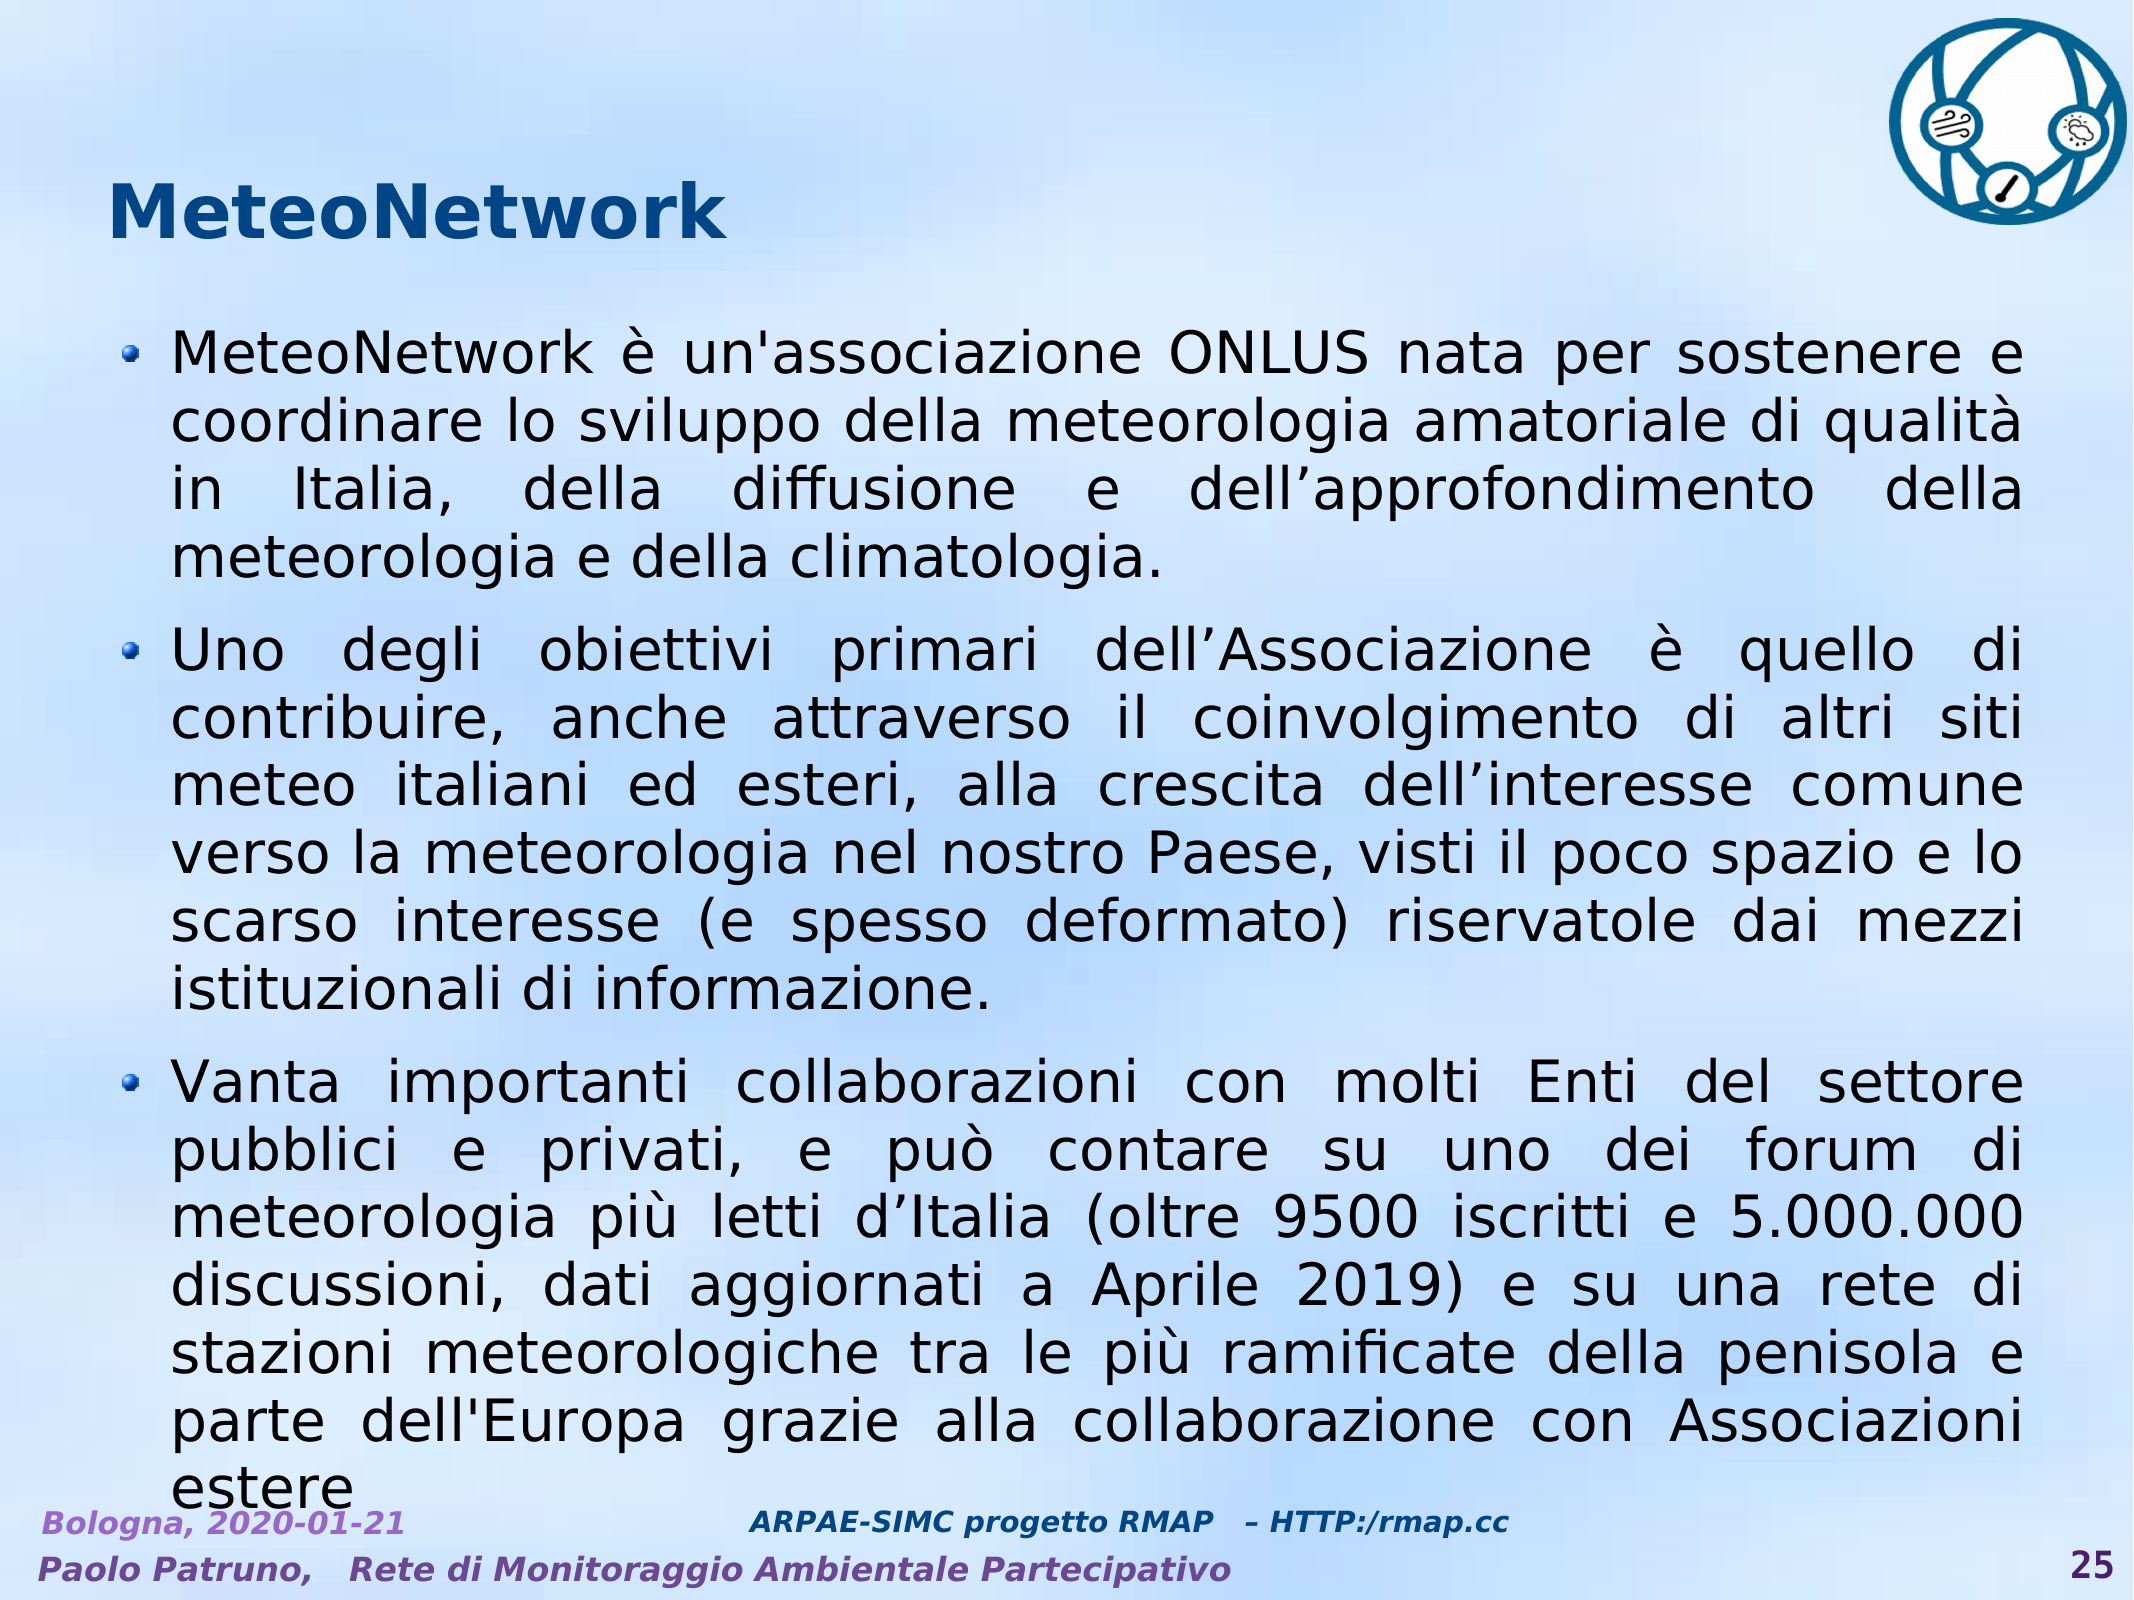

# MeteoNetwork
MeteoNetwork è un'associazione ONLUS nata per sostenere e coordinare lo sviluppo della meteorologia amatoriale di qualità in Italia, della diffusione e dell’approfondimento della meteorologia e della climatologia.
Uno degli obiettivi primari dell’Associazione è quello di contribuire, anche attraverso il coinvolgimento di altri siti meteo italiani ed esteri, alla crescita dell’interesse comune verso la meteorologia nel nostro Paese, visti il poco spazio e lo scarso interesse (e spesso deformato) riservatole dai mezzi istituzionali di informazione.
Vanta importanti collaborazioni con molti Enti del settore pubblici e privati, e può contare su uno dei forum di meteorologia più letti d’Italia (oltre 9500 iscritti e 5.000.000 discussioni, dati aggiornati a Aprile 2019) e su una rete di stazioni meteorologiche tra le più ramificate della penisola e parte dell'Europa grazie alla collaborazione con Associazioni estere